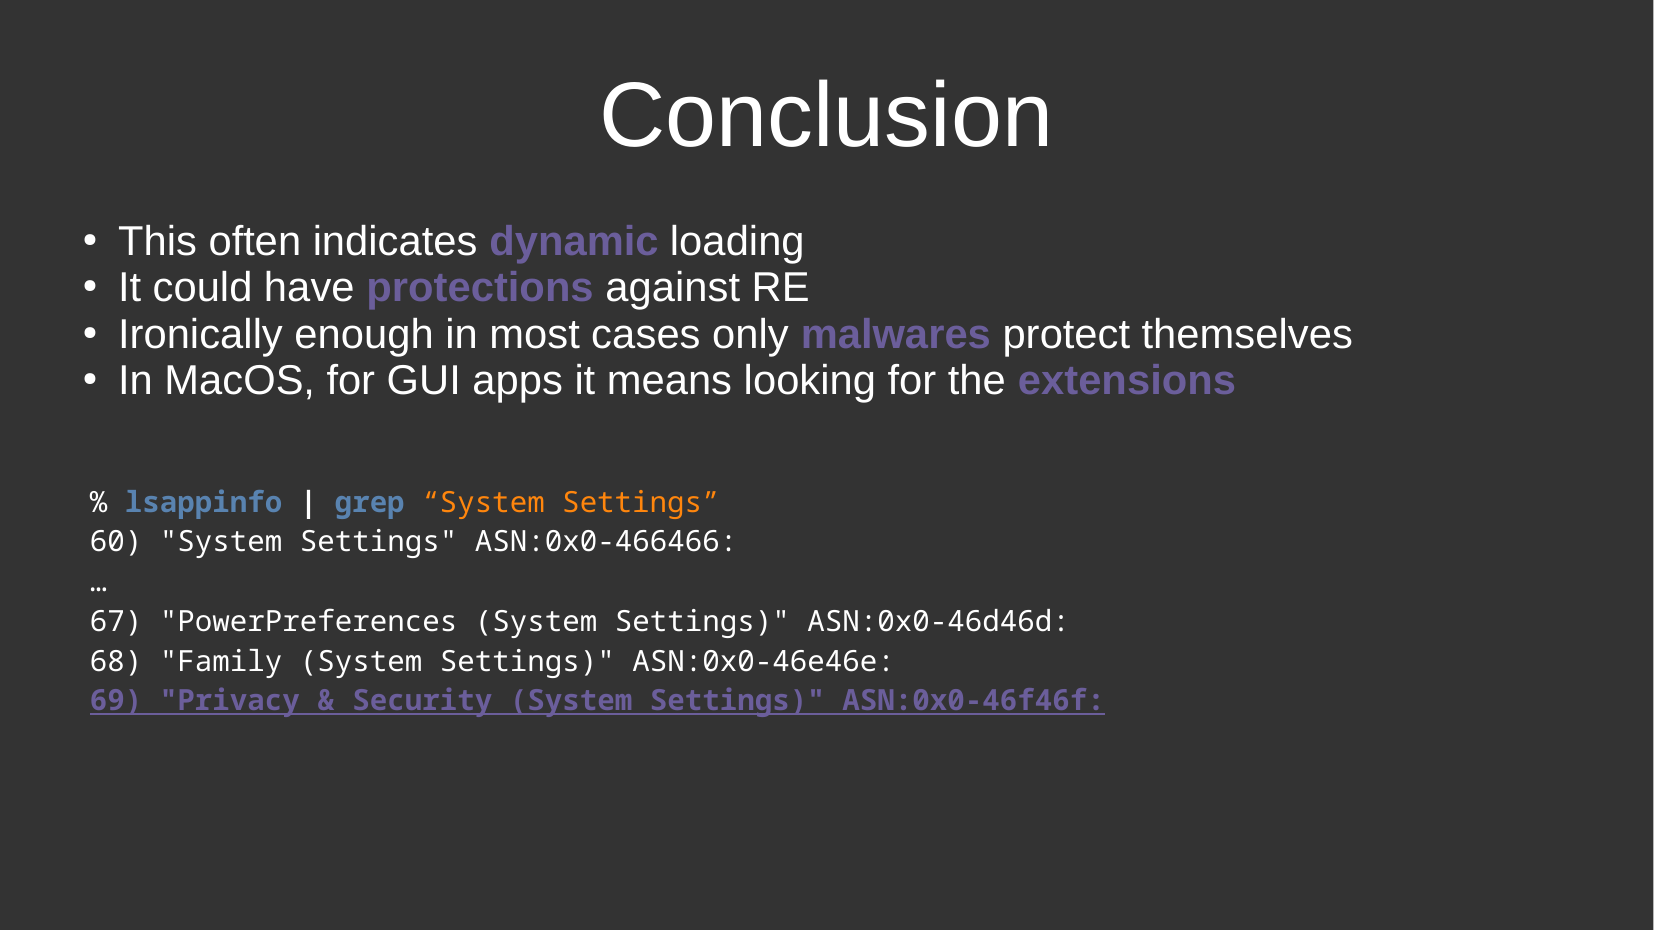

# Conclusion
This often indicates dynamic loading
It could have protections against RE
Ironically enough in most cases only malwares protect themselves
In MacOS, for GUI apps it means looking for the extensions
% lsappinfo | grep “System Settings”
60) "System Settings" ASN:0x0-466466:
…
67) "PowerPreferences (System Settings)" ASN:0x0-46d46d:
68) "Family (System Settings)" ASN:0x0-46e46e:
69) "Privacy & Security (System Settings)" ASN:0x0-46f46f: